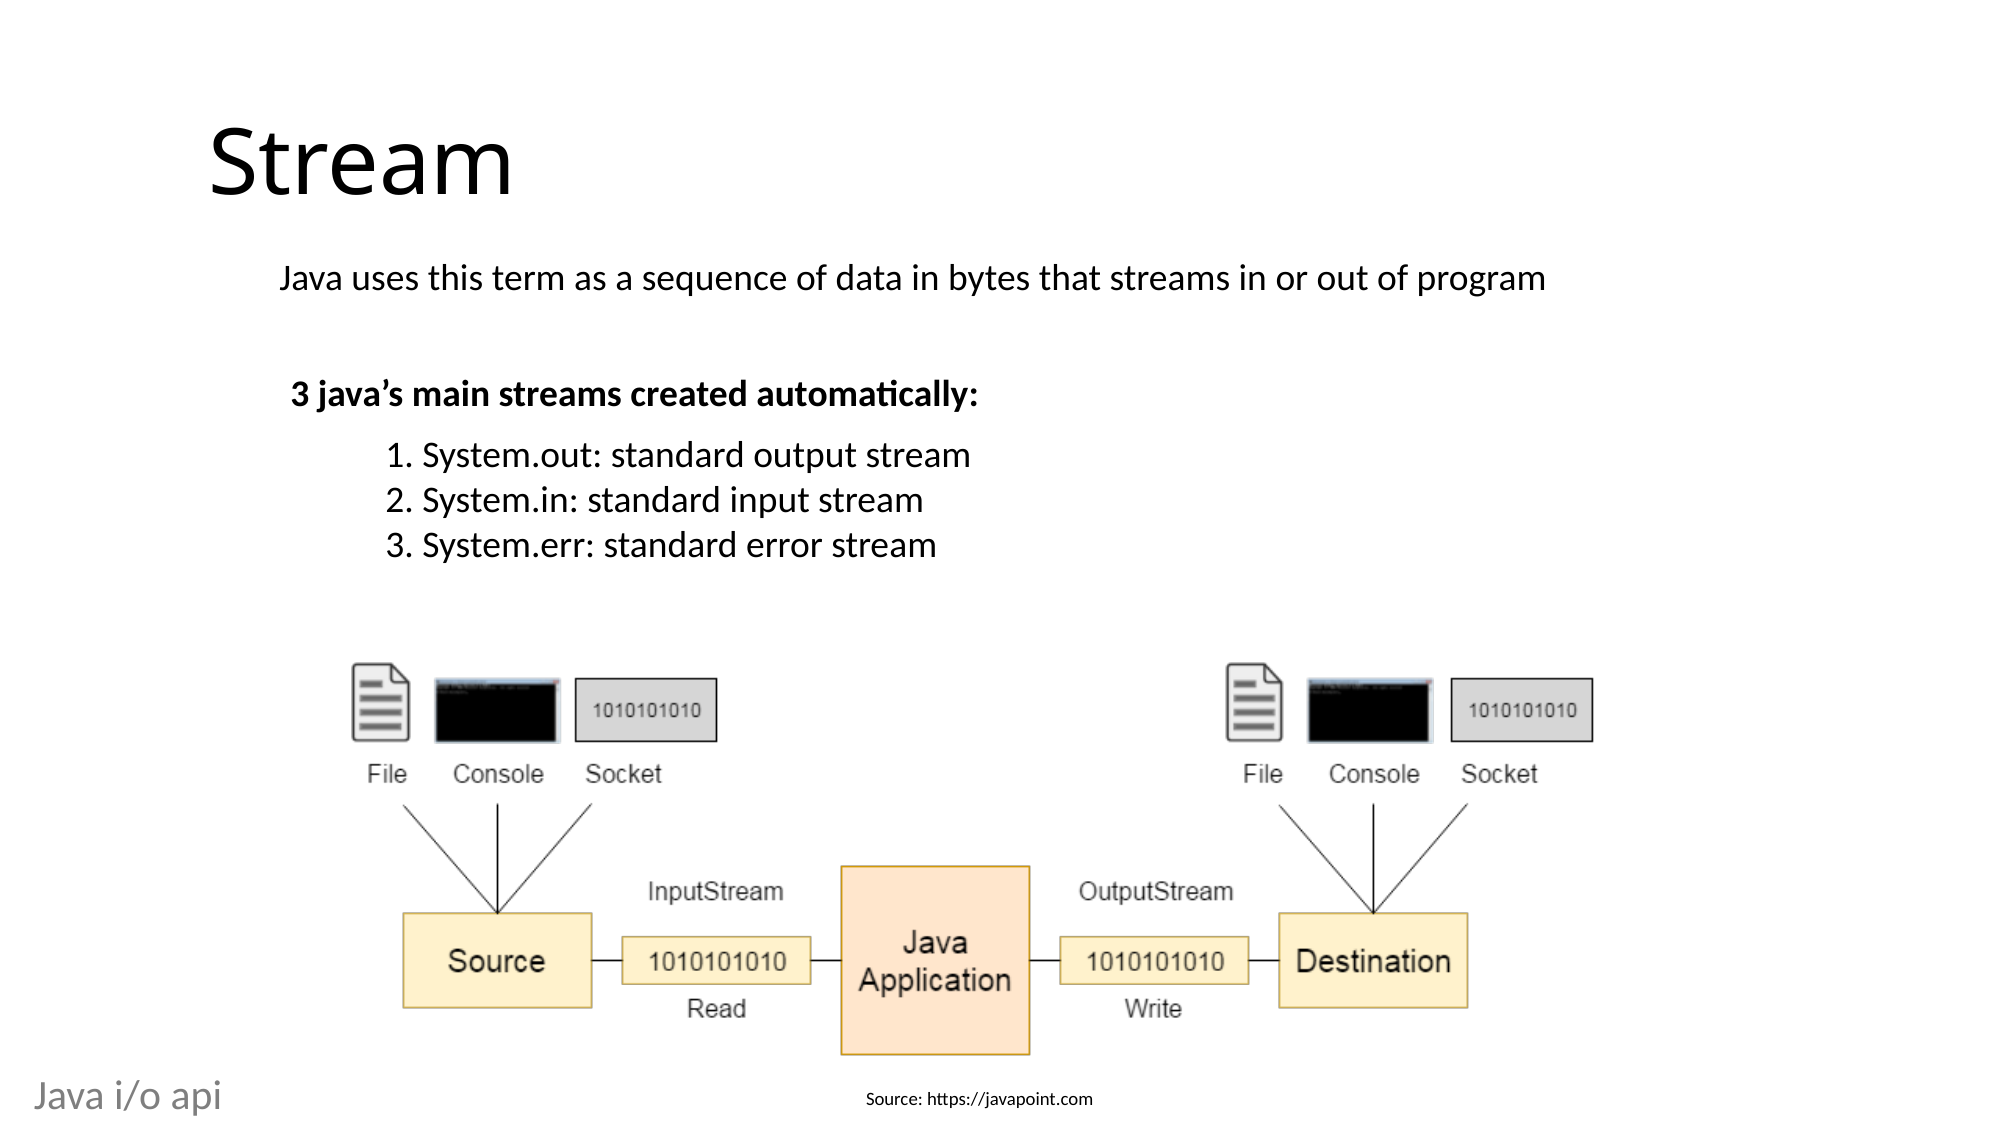

# Stream
Java uses this term as a sequence of data in bytes that streams in or out of program
3 java’s main streams created automatically:
1. System.out: standard output stream
2. System.in: standard input stream
3. System.err: standard error stream
Java i/o api
Source: https://javapoint.com